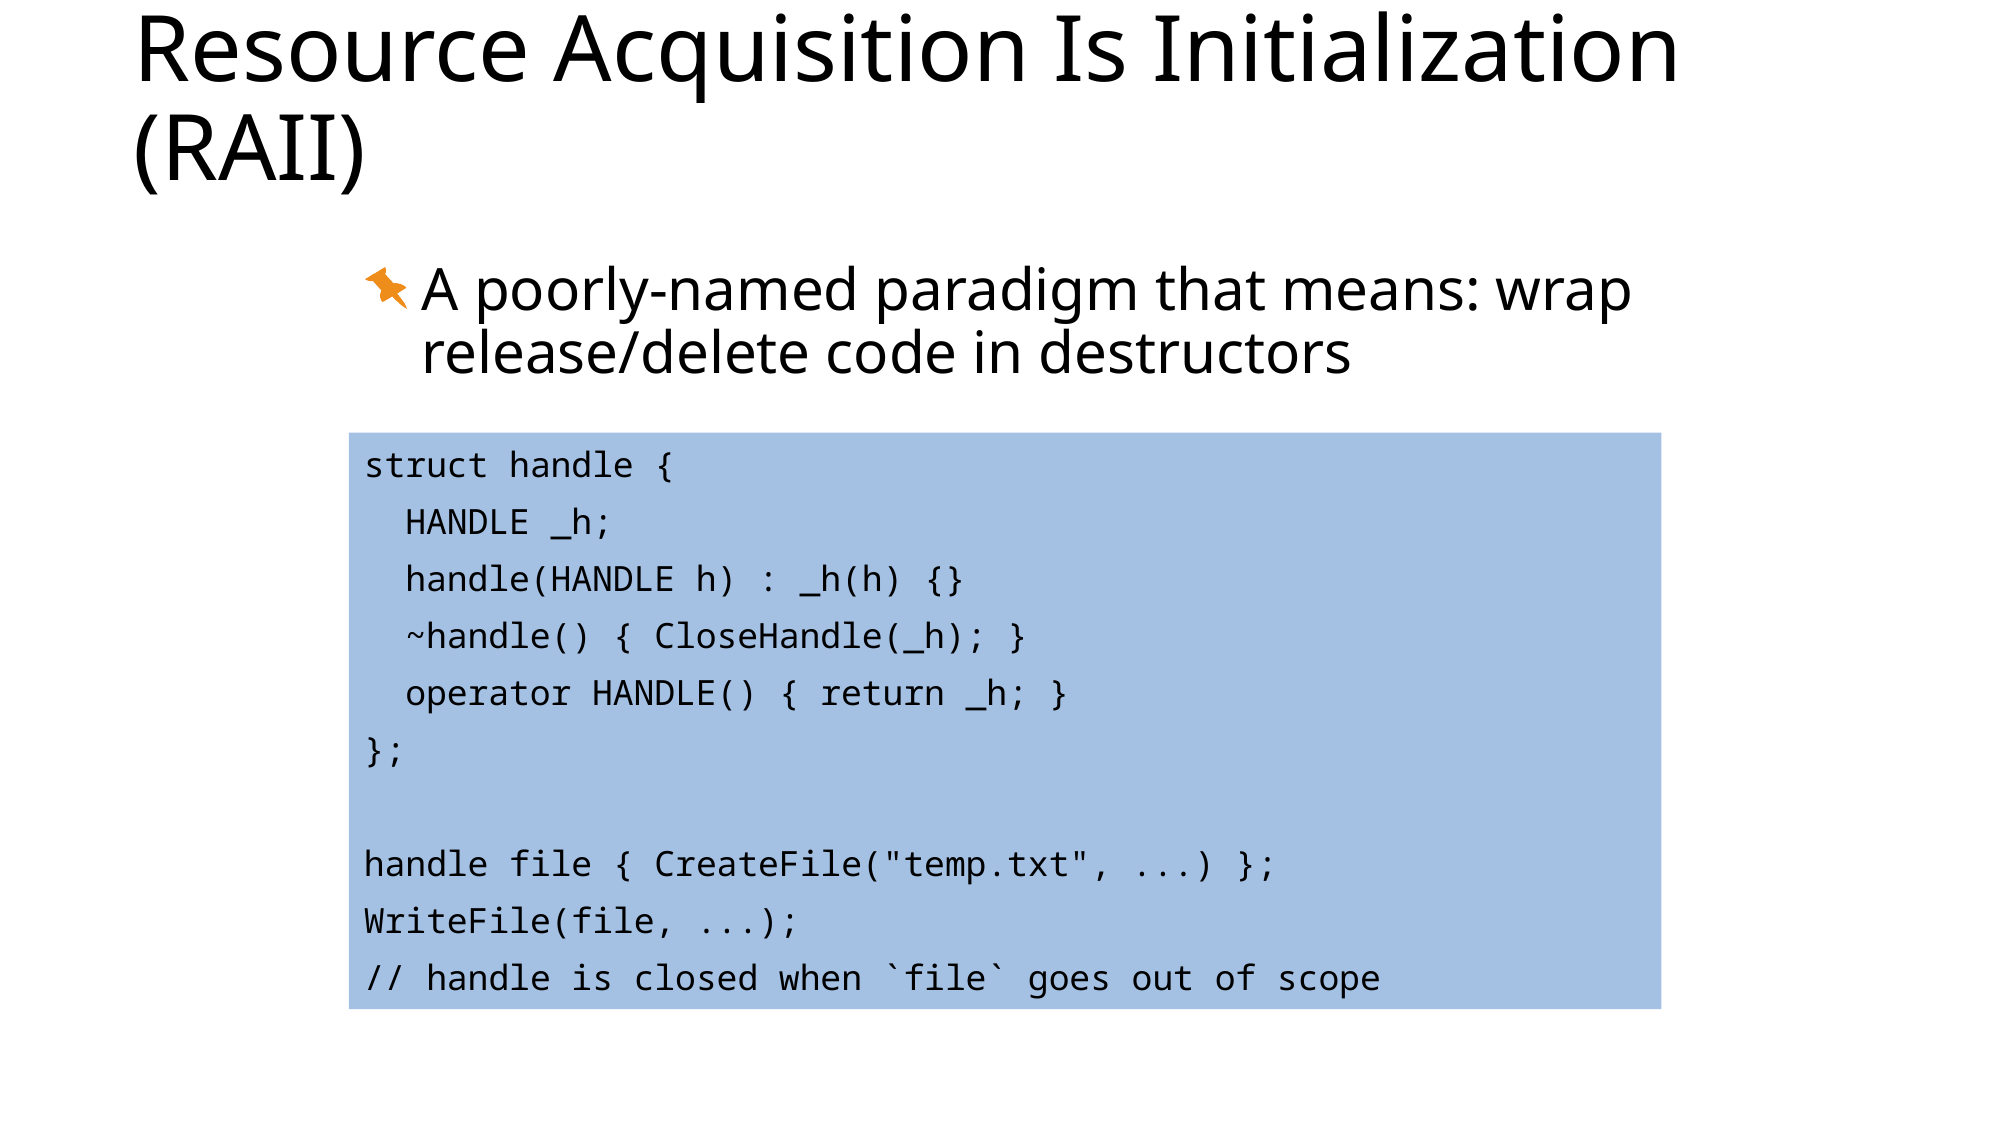

# Resource Acquisition Is Initialization (RAII)
A poorly-named paradigm that means: wrap release/delete code in destructors
struct handle {
 HANDLE _h;
 handle(HANDLE h) : _h(h) {}
 ~handle() { CloseHandle(_h); }
 operator HANDLE() { return _h; }
};
handle file { CreateFile("temp.txt", ...) };
WriteFile(file, ...);
// handle is closed when `file` goes out of scope